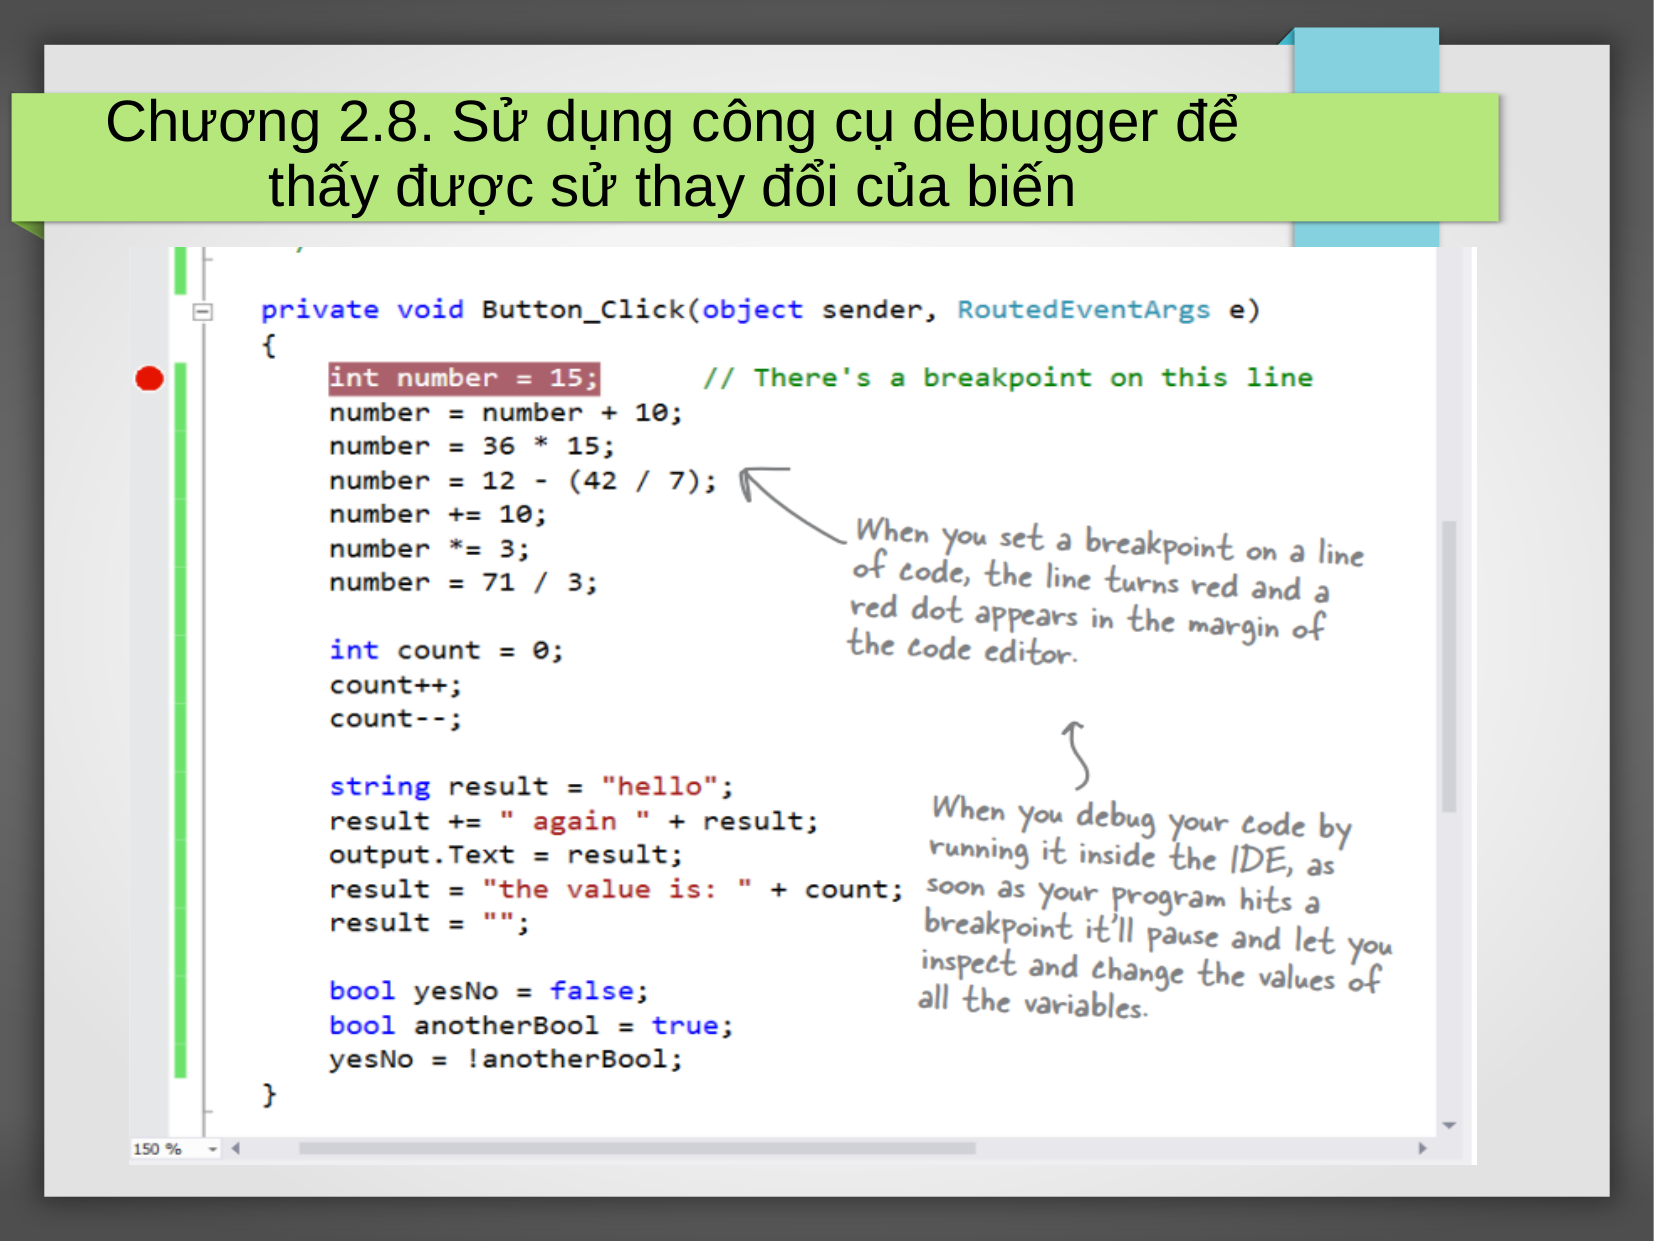

# Chương 2.8. Sử dụng công cụ debugger để thấy được sử thay đổi của biến